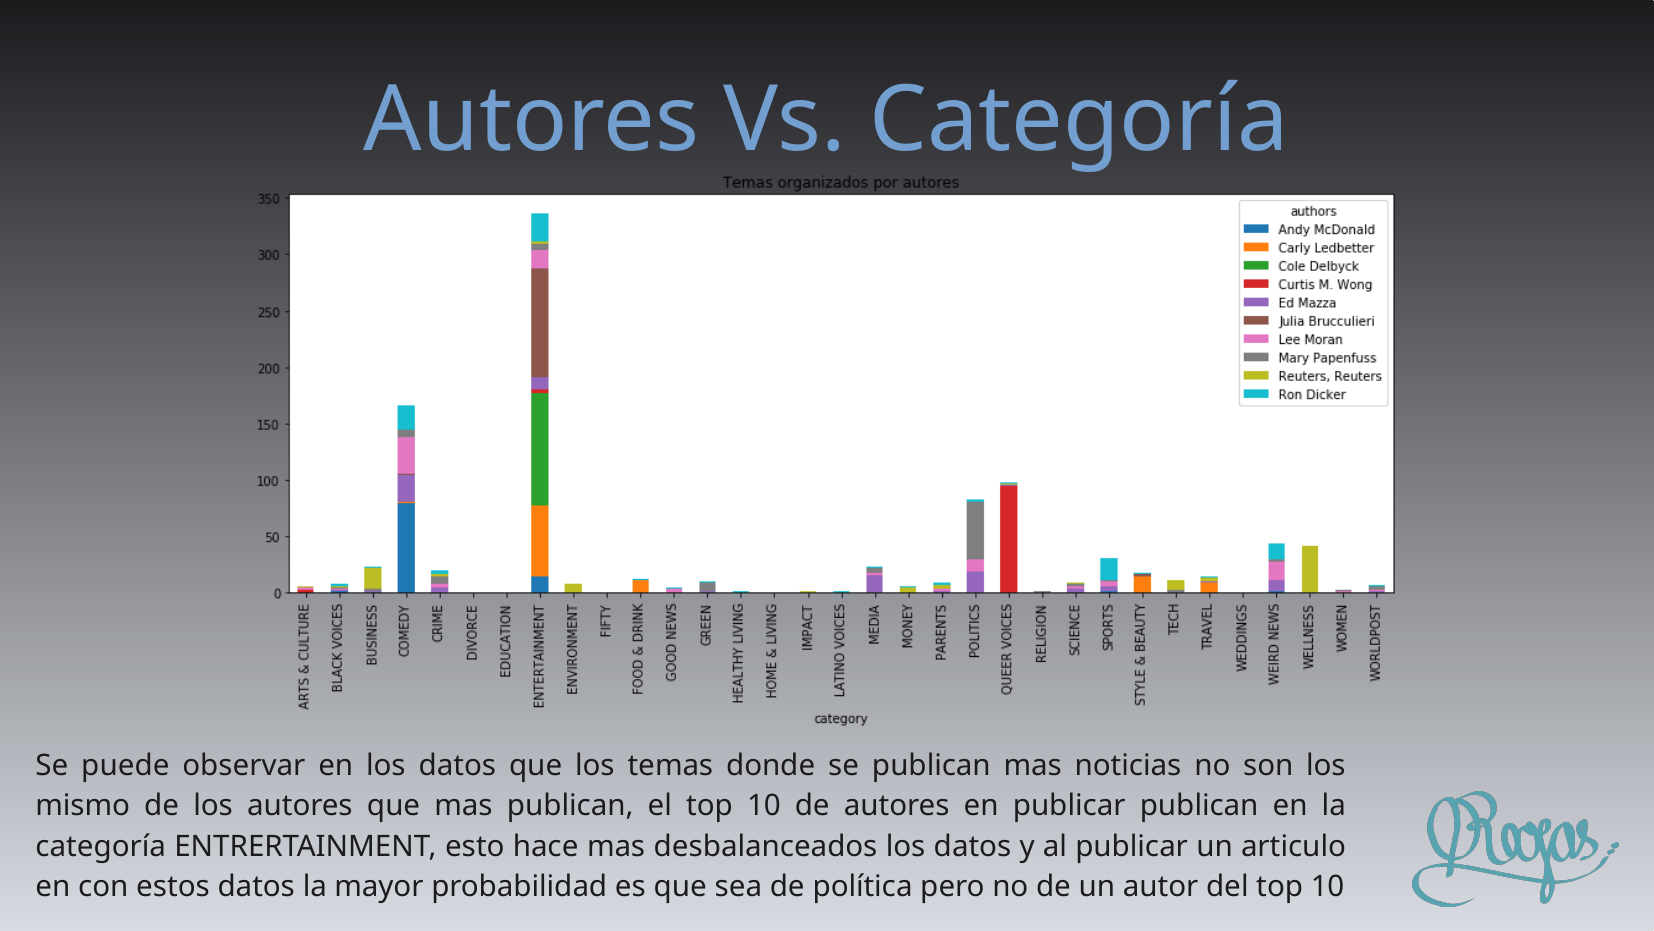

# Autores Vs. Categoría
Se puede observar en los datos que los temas donde se publican mas noticias no son los mismo de los autores que mas publican, el top 10 de autores en publicar publican en la categoría ENTRERTAINMENT, esto hace mas desbalanceados los datos y al publicar un articulo en con estos datos la mayor probabilidad es que sea de política pero no de un autor del top 10